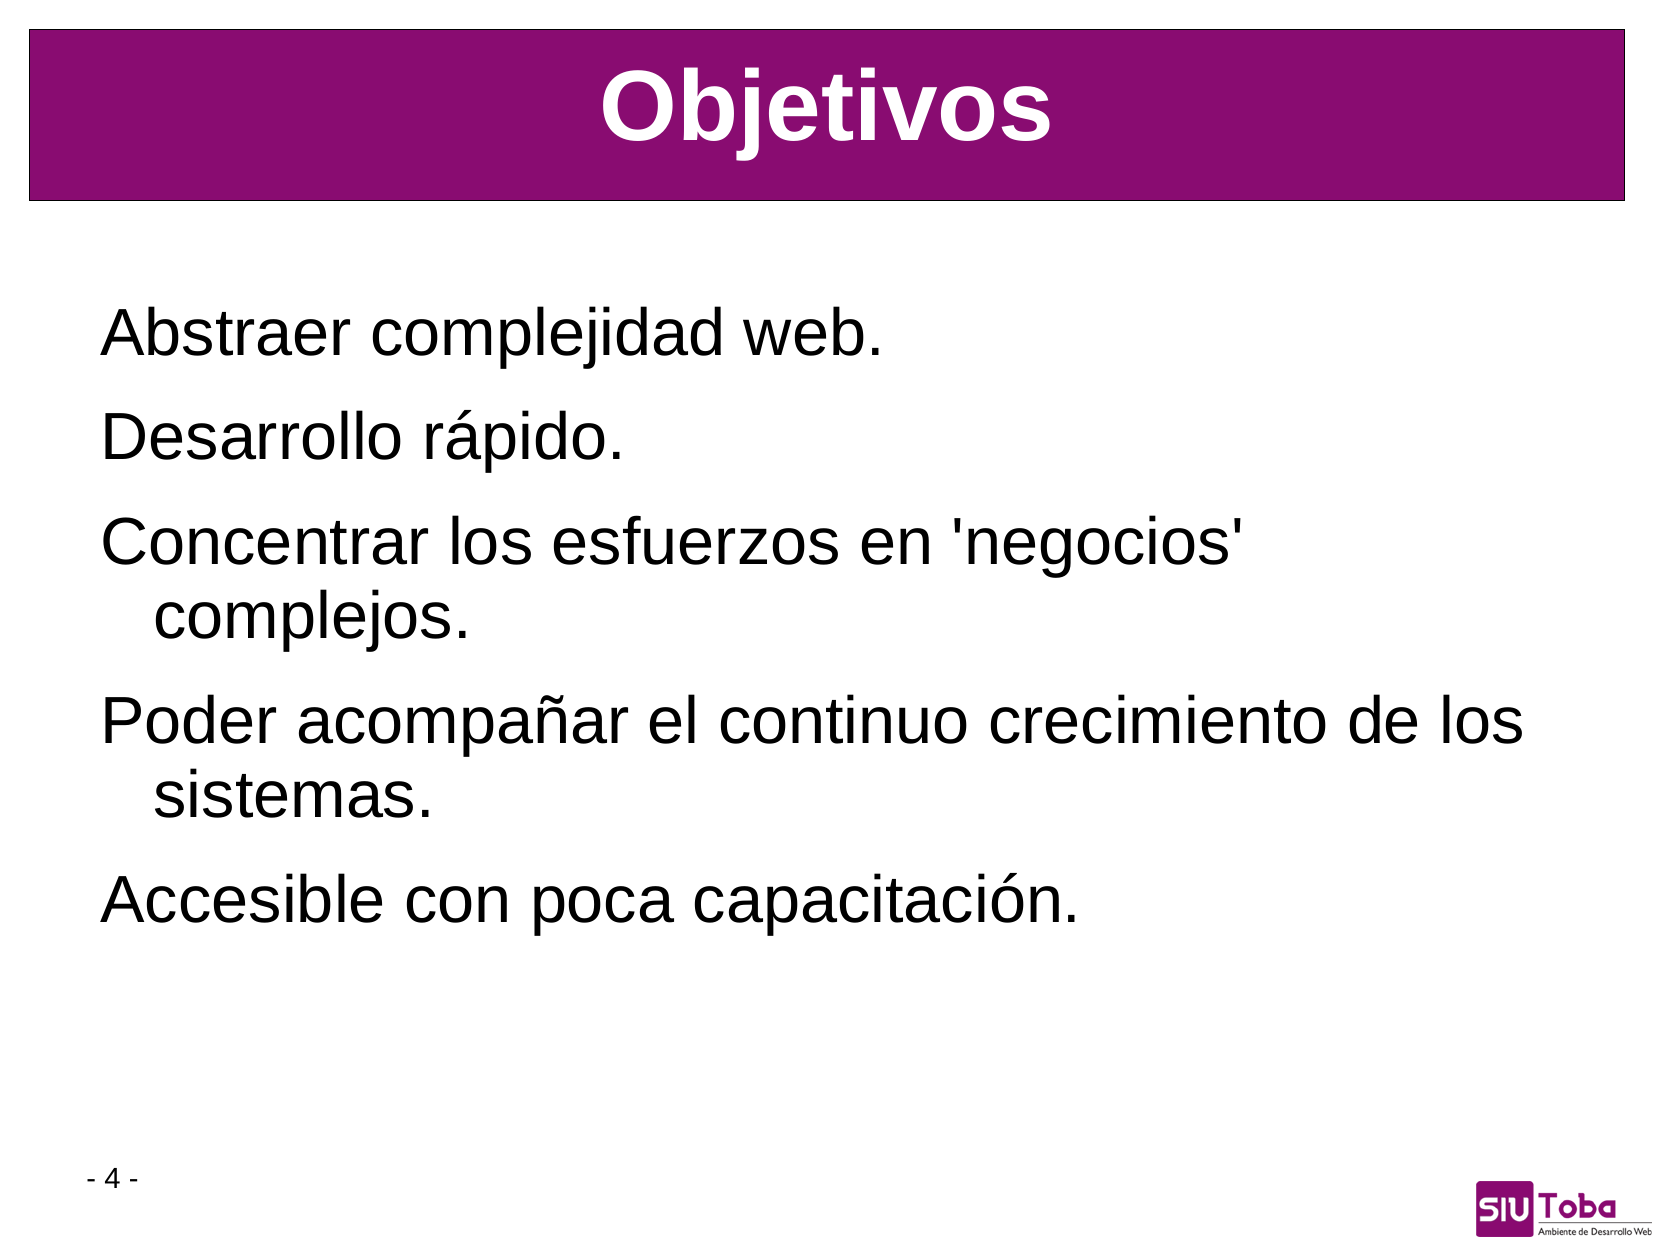

# Objetivos
Abstraer complejidad web.
Desarrollo rápido.
Concentrar los esfuerzos en 'negocios' complejos.
Poder acompañar el continuo crecimiento de los sistemas.
Accesible con poca capacitación.
4